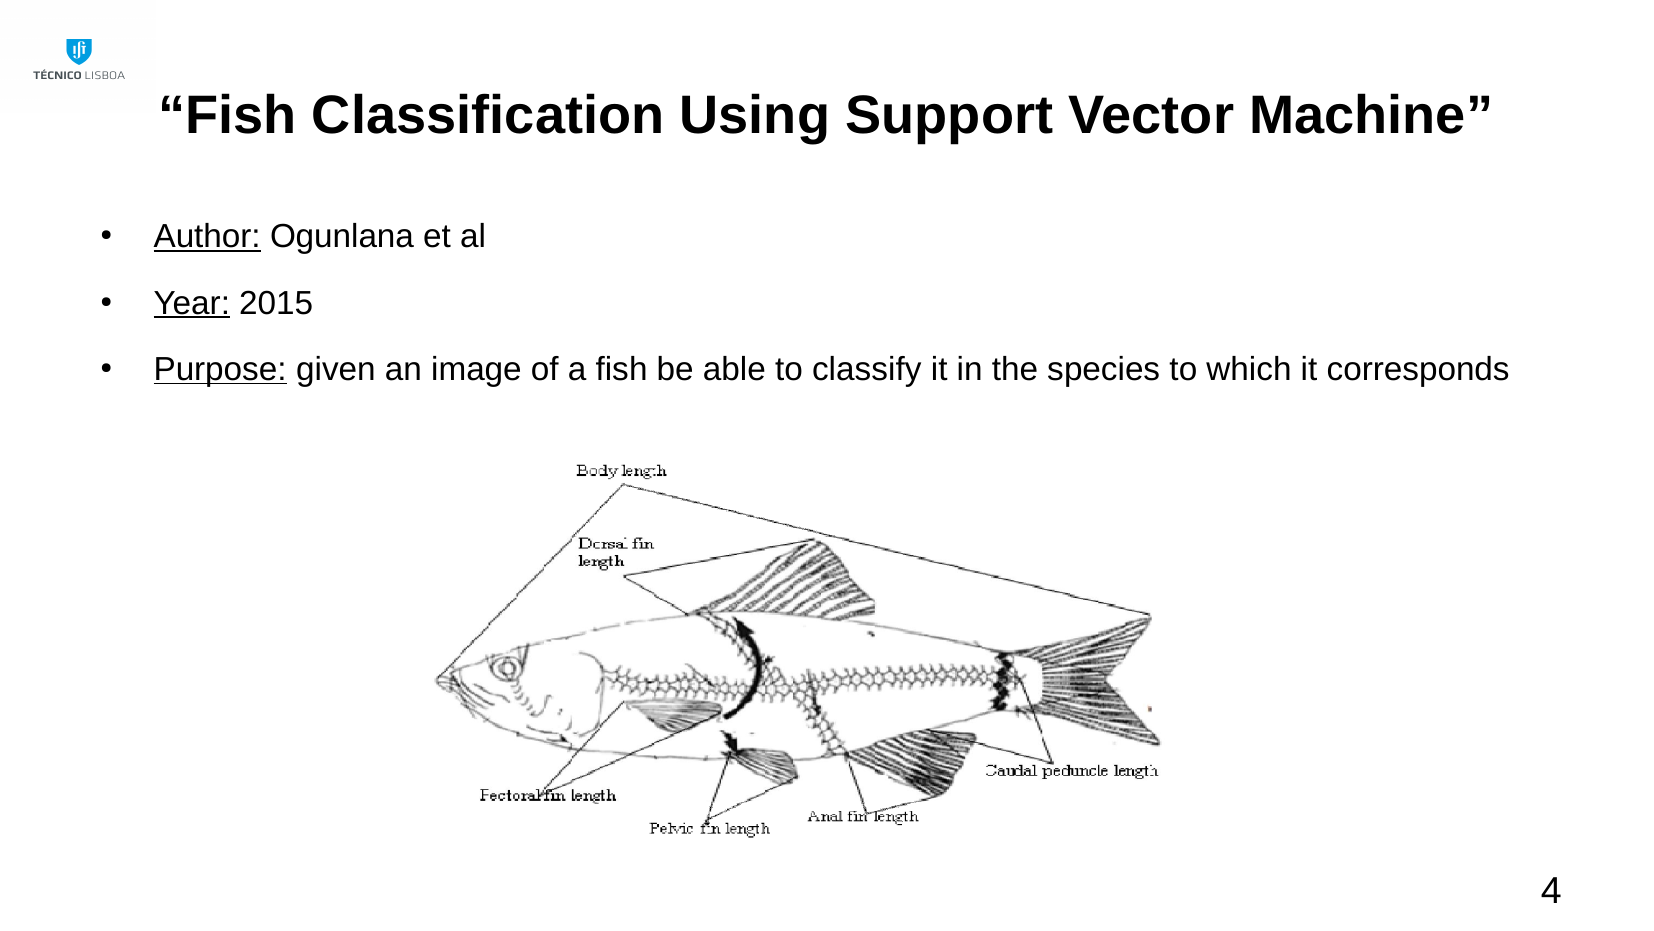

# “Fish Classification Using Support Vector Machine”
Author: Ogunlana et al
Year: 2015
Purpose: given an image of a fish be able to classify it in the species to which it corresponds